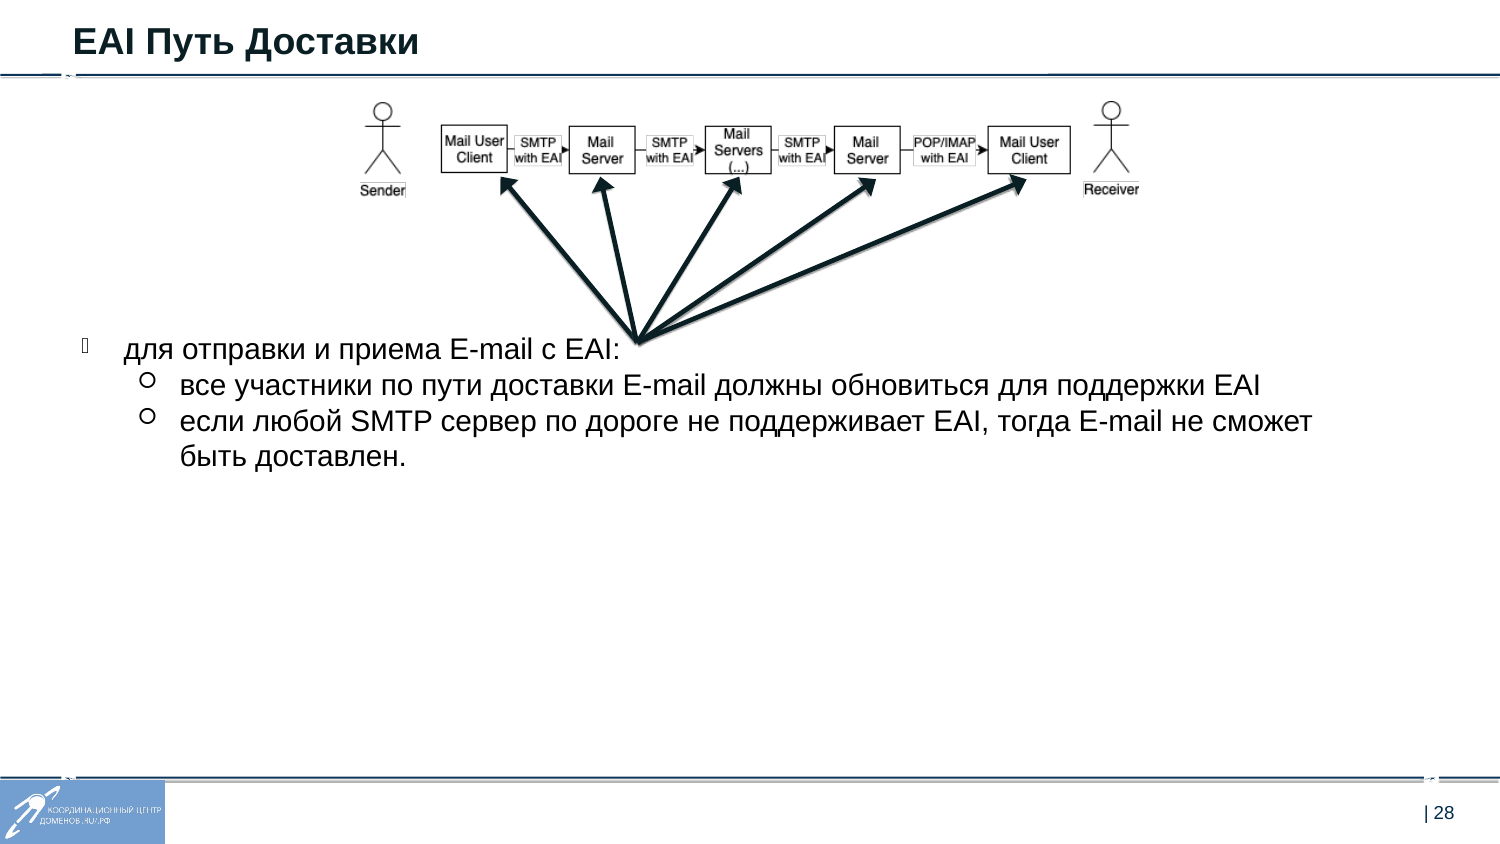

# EAI Путь Доставки
для отправки и приема E-mail с EAI:
все участники по пути доставки E-mail должны обновиться для поддержки EAI
если любой SMTP сервер по дороге не поддерживает EAI, тогда E-mail не сможет быть доставлен.